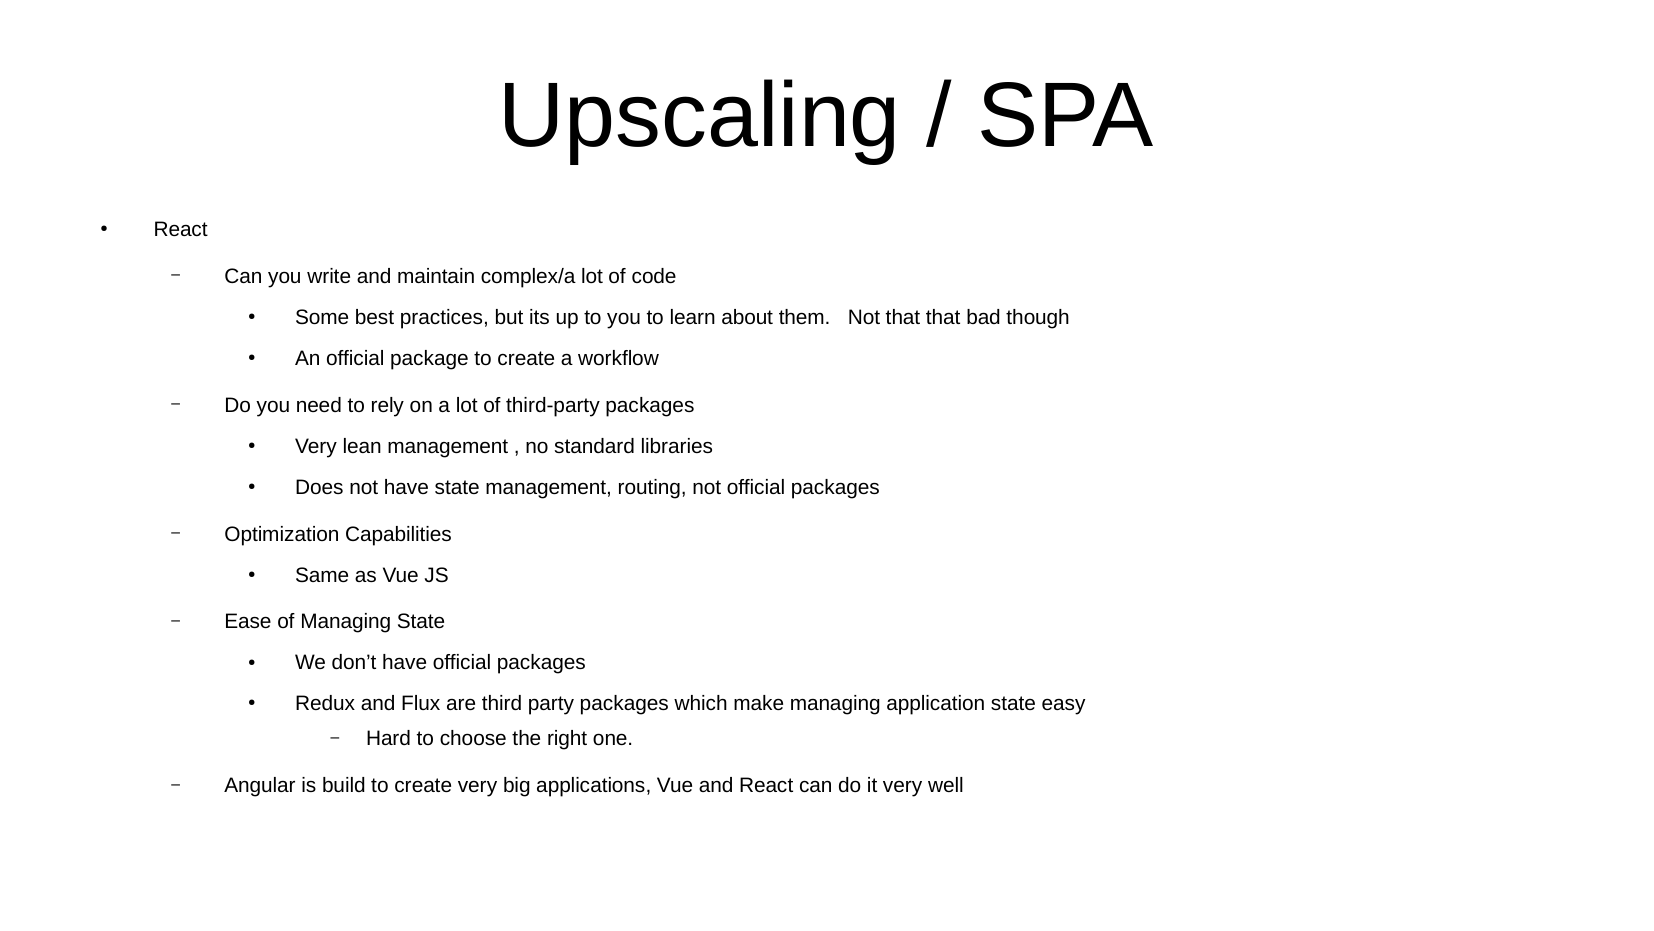

# Upscaling / SPA
React
Can you write and maintain complex/a lot of code
Some best practices, but its up to you to learn about them. Not that that bad though
An official package to create a workflow
Do you need to rely on a lot of third-party packages
Very lean management , no standard libraries
Does not have state management, routing, not official packages
Optimization Capabilities
Same as Vue JS
Ease of Managing State
We don’t have official packages
Redux and Flux are third party packages which make managing application state easy
Hard to choose the right one.
Angular is build to create very big applications, Vue and React can do it very well